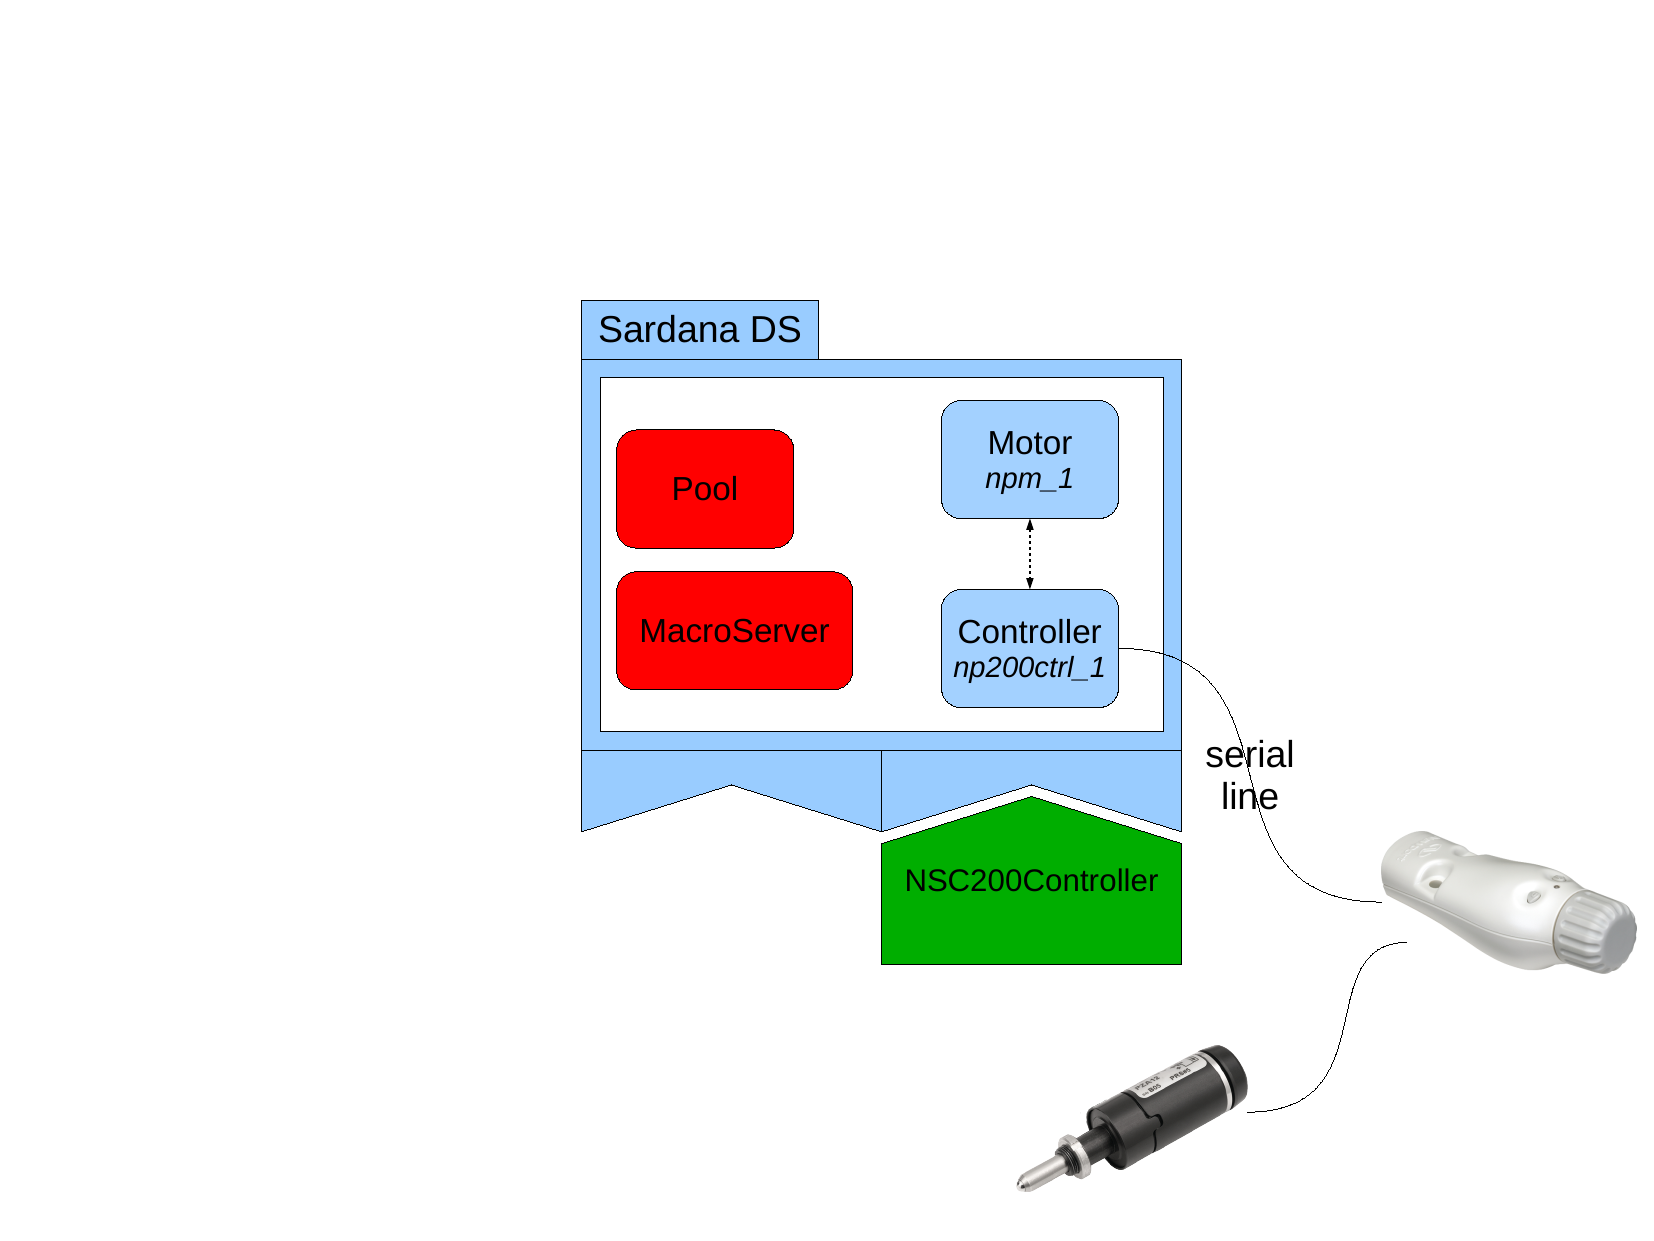

Sardana DS
Motor
npm_1
Pool
MacroServer
Controller
np200ctrl_1
NSC200Controller